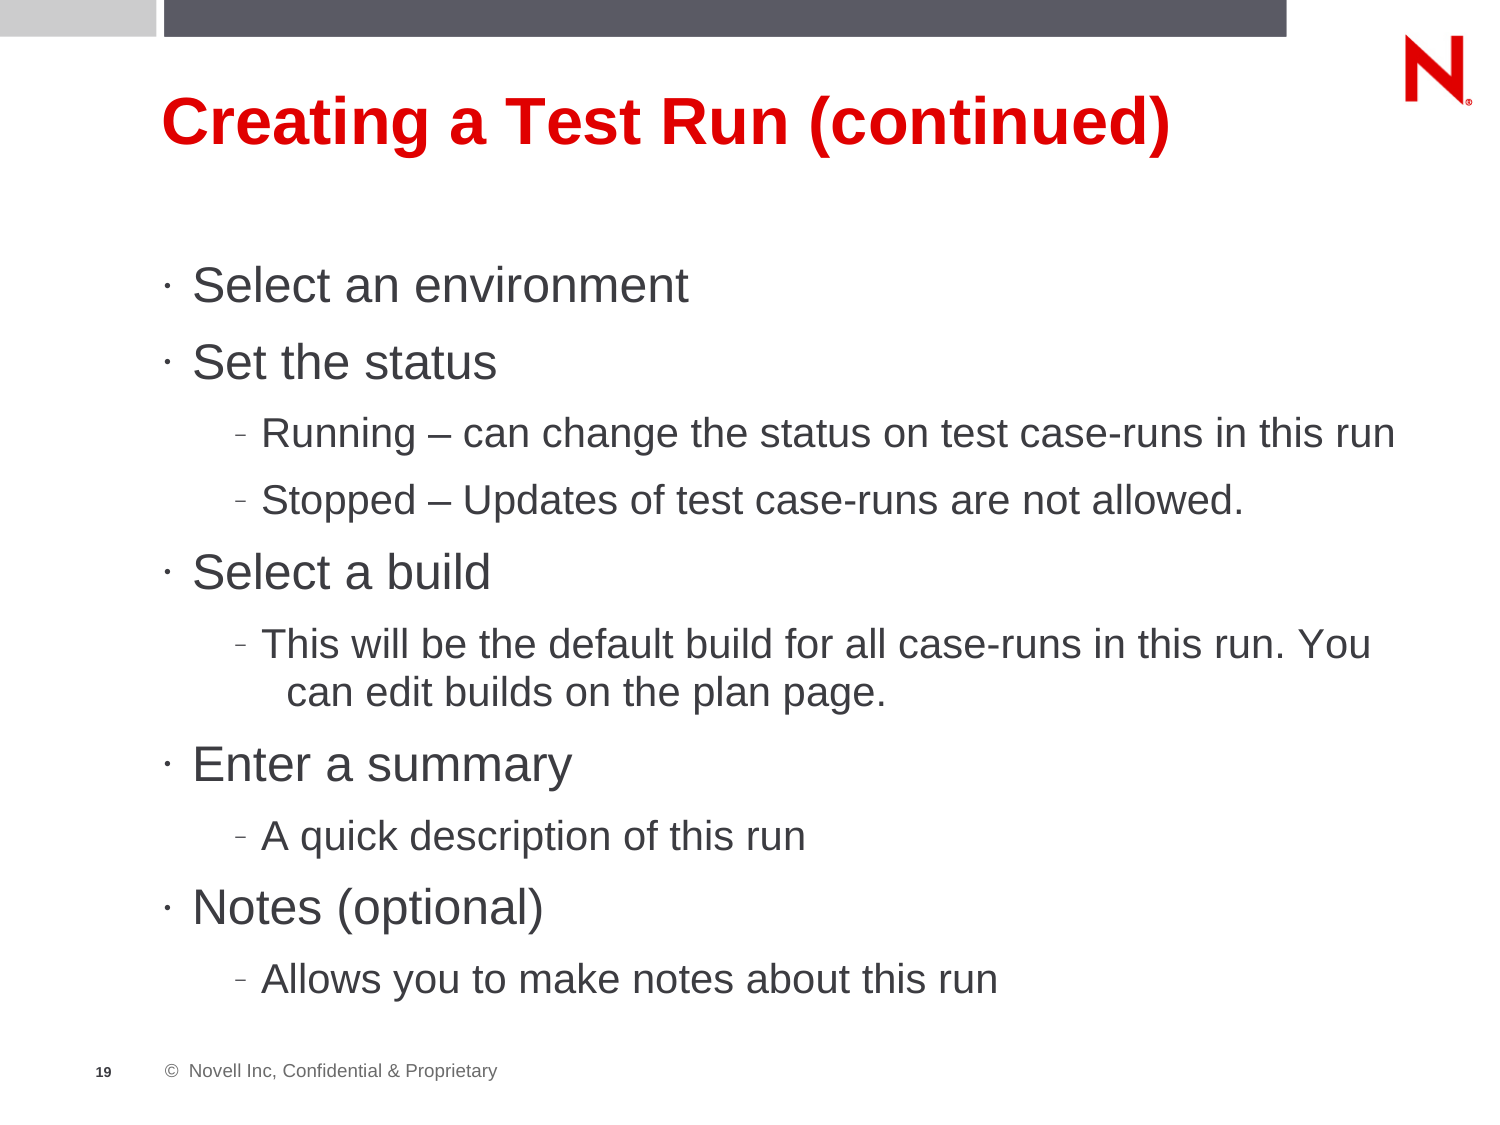

# Creating a Test Run (continued)
Select an environment
Set the status
Running – can change the status on test case-runs in this run
Stopped – Updates of test case-runs are not allowed.
Select a build
This will be the default build for all case-runs in this run. You can edit builds on the plan page.
Enter a summary
A quick description of this run
Notes (optional)
Allows you to make notes about this run